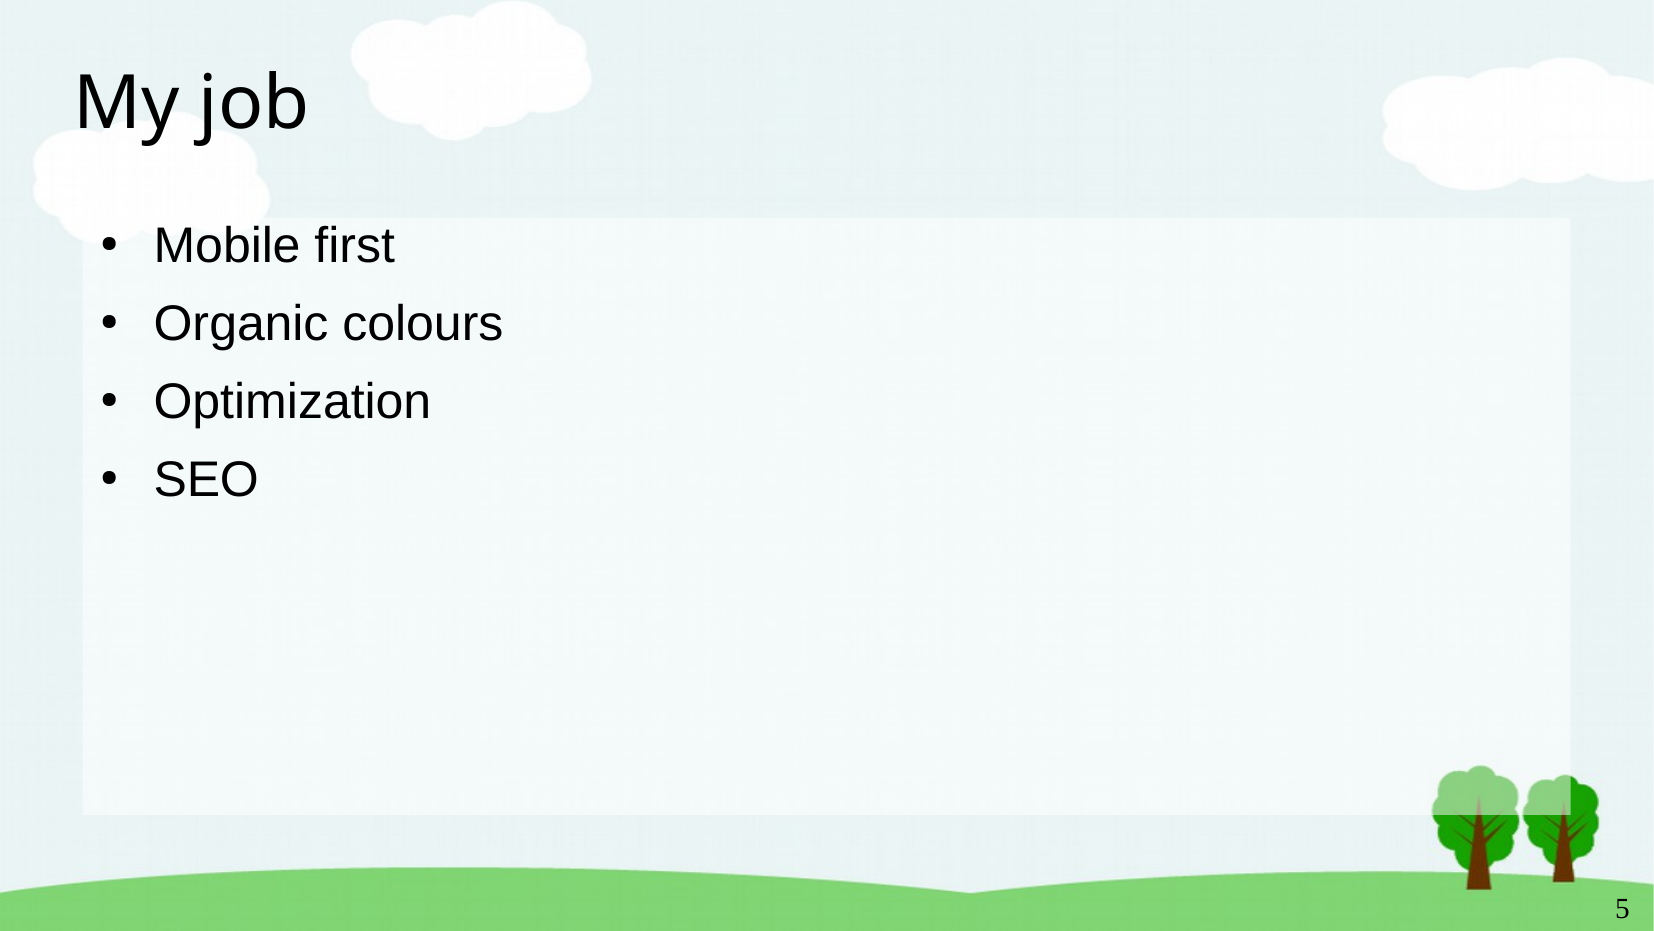

My job
# Mobile first
Organic colours
Optimization
SEO
5